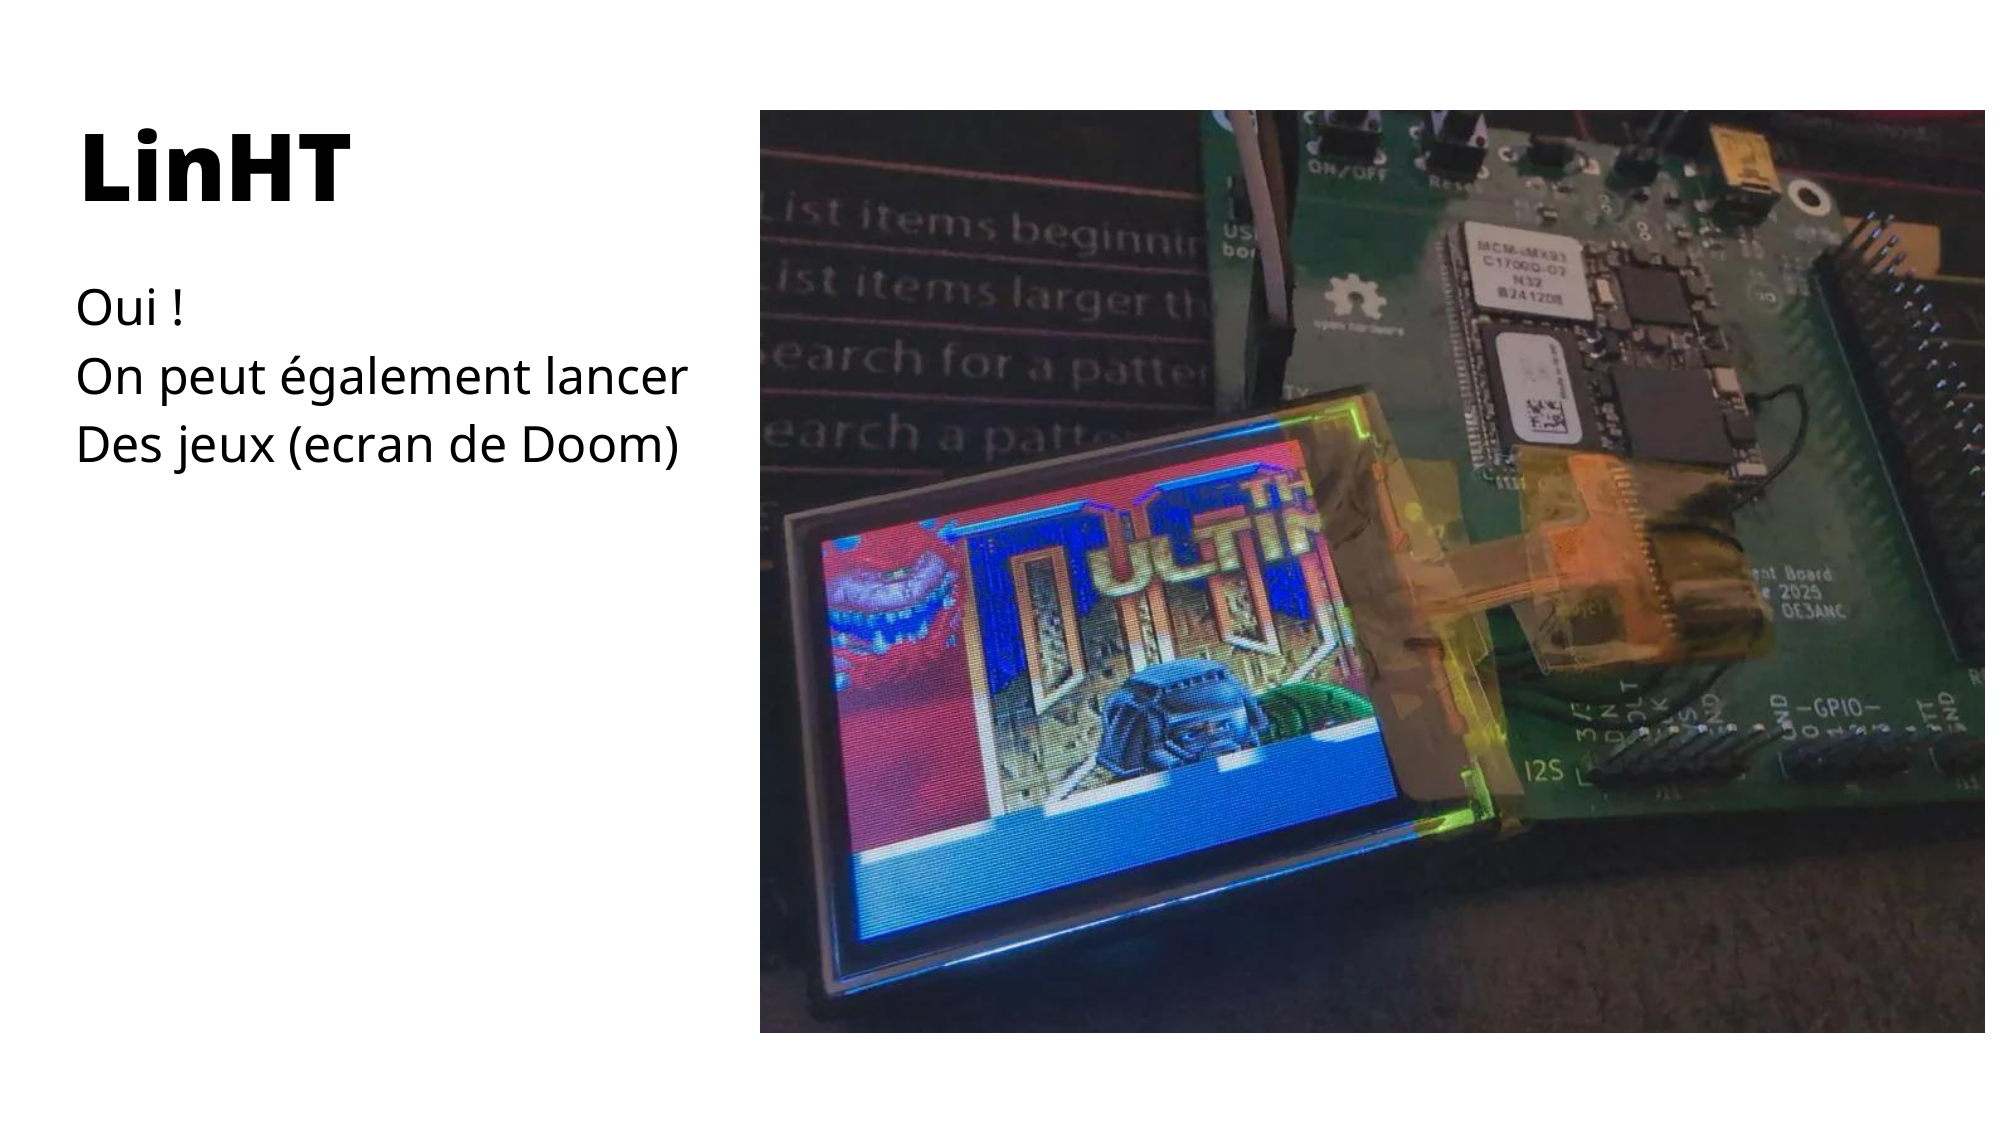

LinHT
Oui !
On peut également lancer
Des jeux (ecran de Doom)